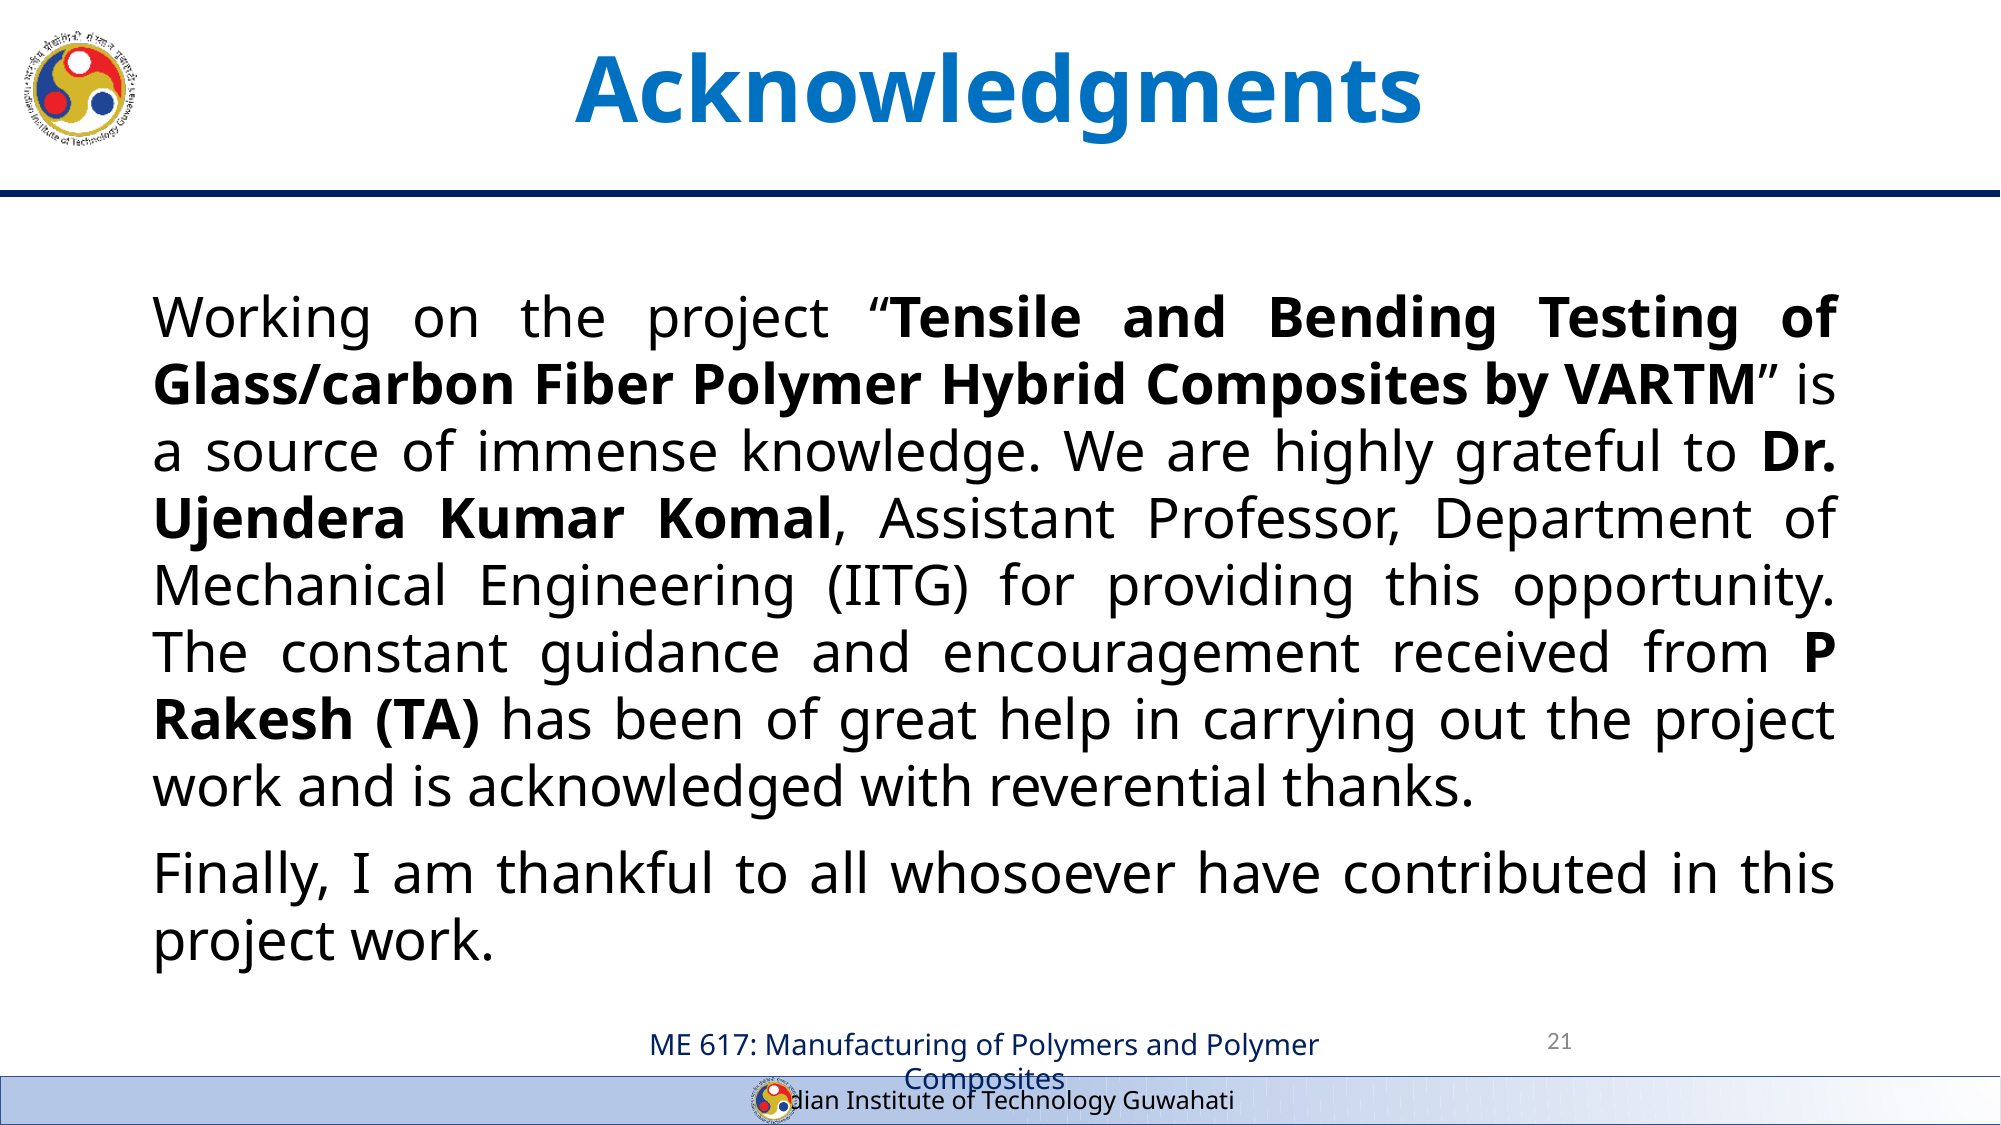

# Acknowledgments
Working on the project “Tensile and Bending Testing of Glass/carbon Fiber Polymer Hybrid Composites by VARTM” is a source of immense knowledge. We are highly grateful to Dr. Ujendera Kumar Komal, Assistant Professor, Department of Mechanical Engineering (IITG) for providing this opportunity. The constant guidance and encouragement received from P Rakesh (TA) has been of great help in carrying out the project work and is acknowledged with reverential thanks.
Finally, I am thankful to all whosoever have contributed in this project work.